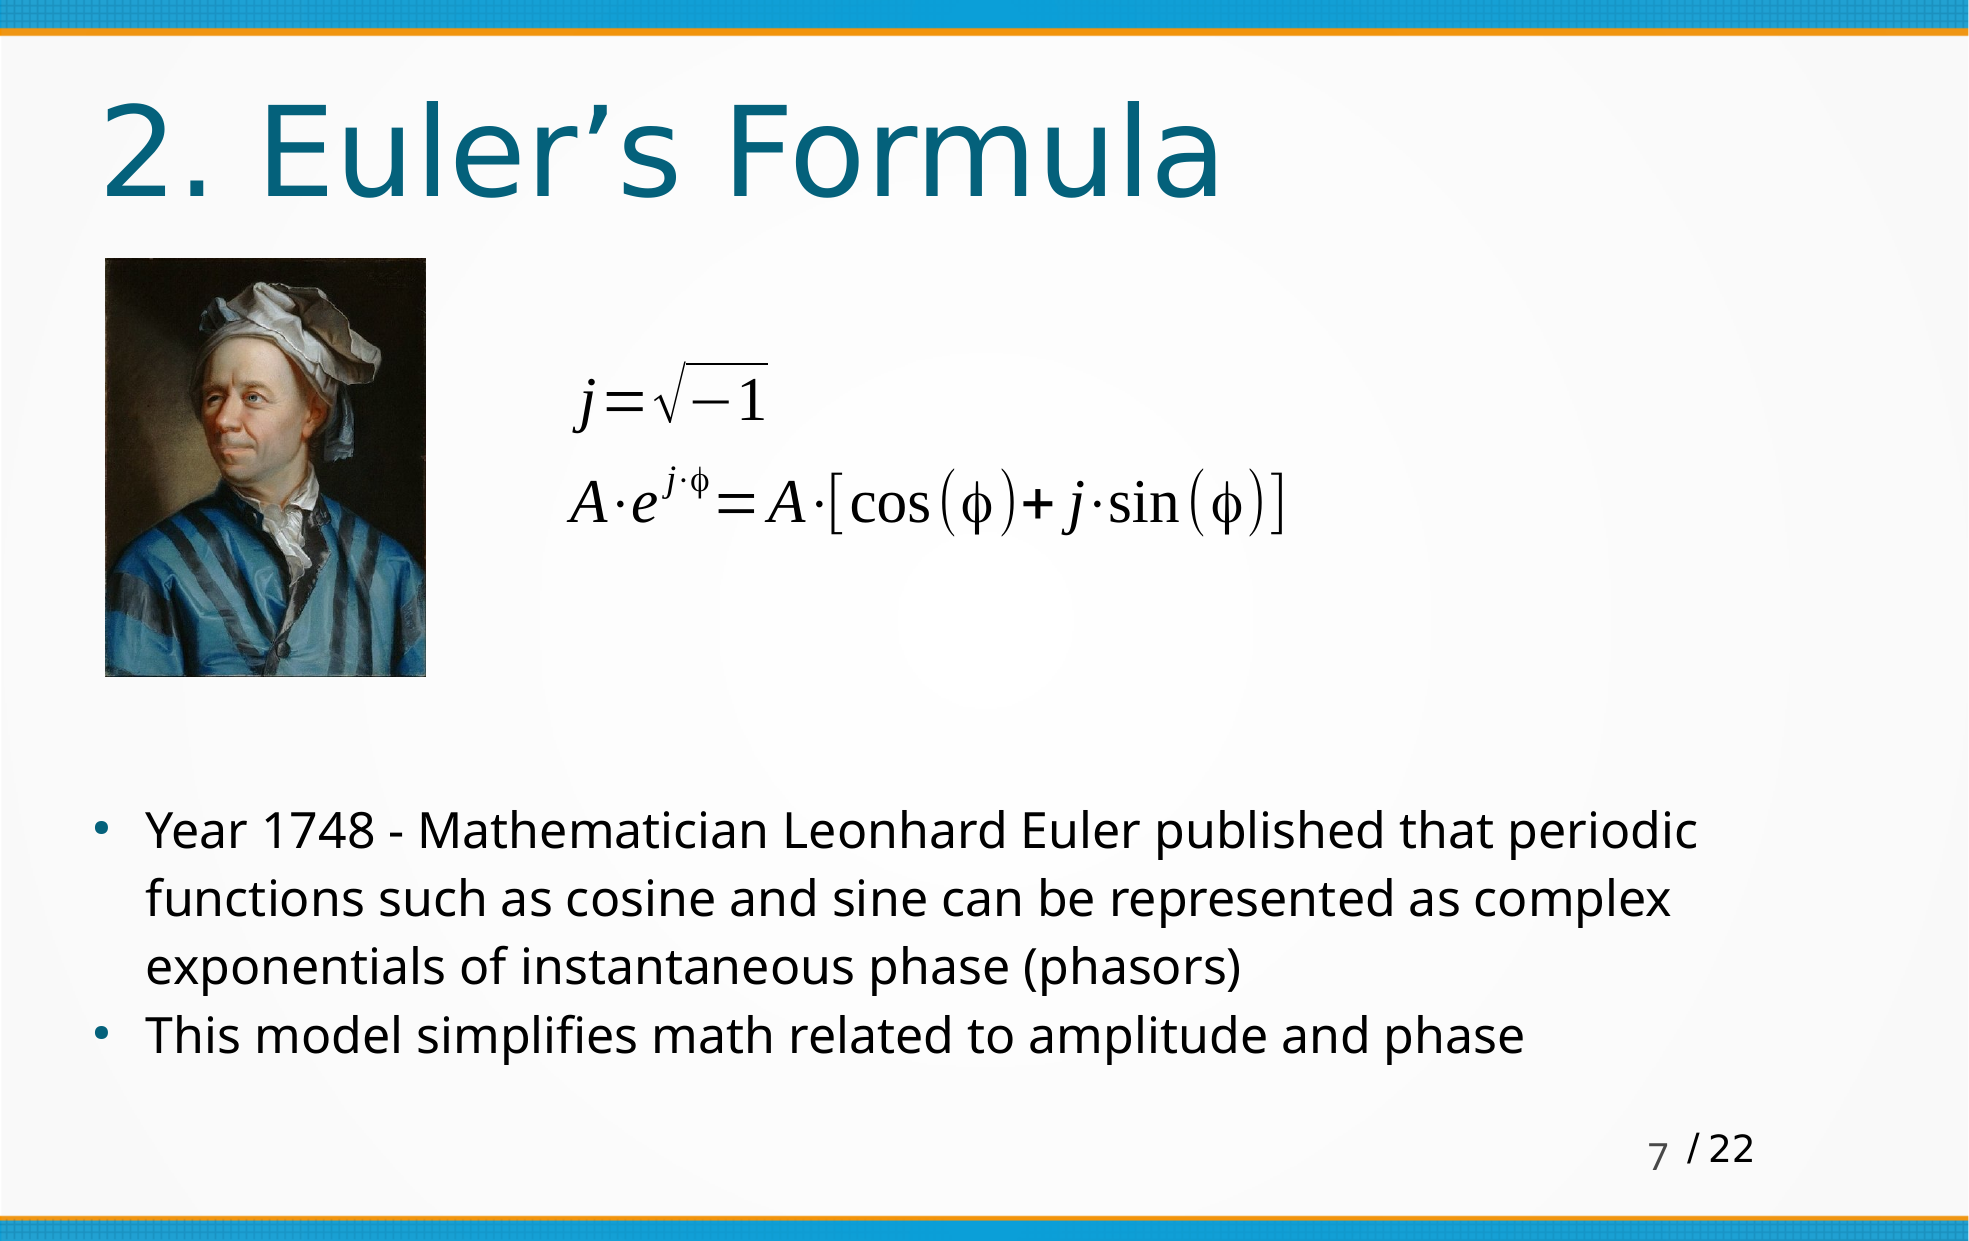

# 2. Euler’s Formula
Year 1748 - Mathematician Leonhard Euler published that periodic functions such as cosine and sine can be represented as complex exponentials of instantaneous phase (phasors)
This model simplifies math related to amplitude and phase
7